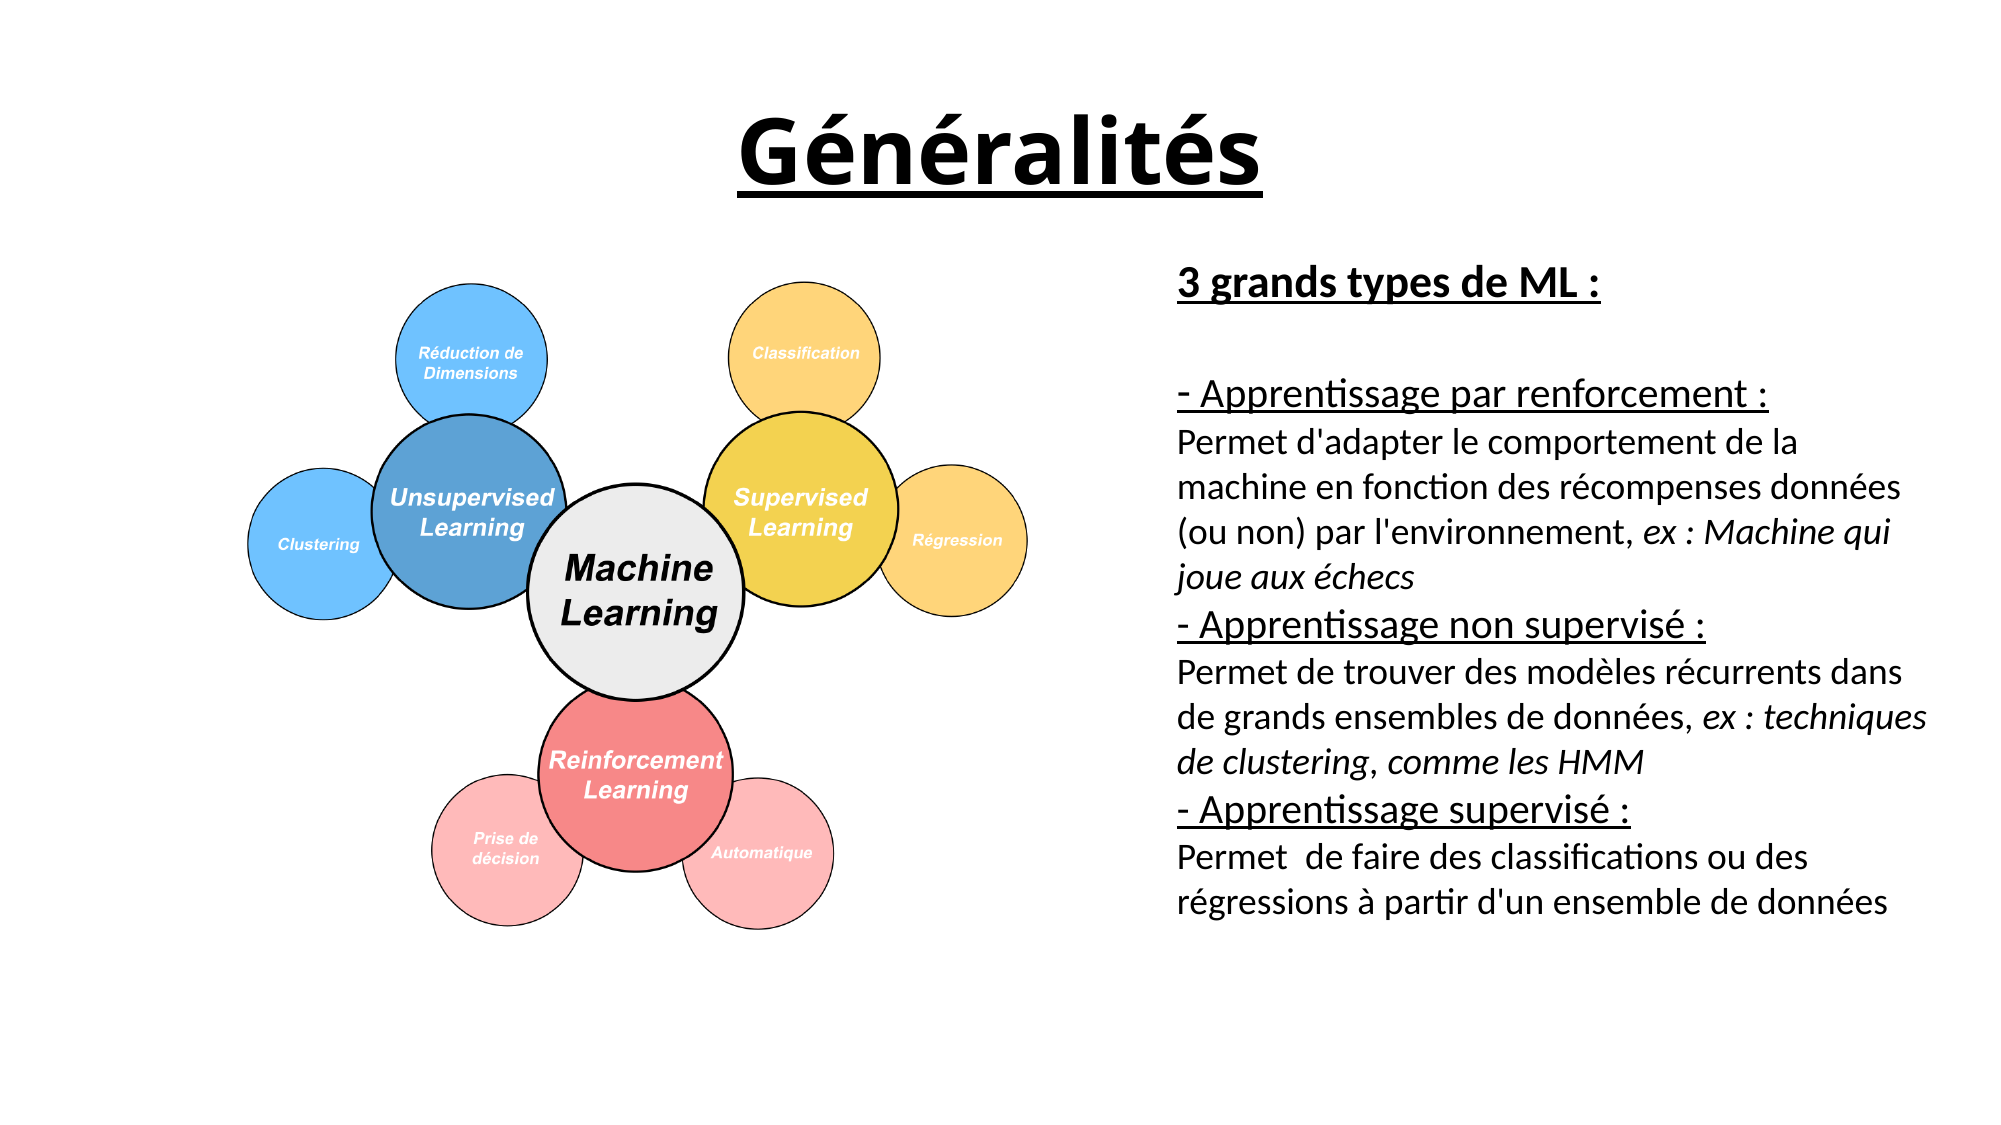

# Généralités
3 grands types de ML :
- Apprentissage par renforcement :
Permet d'adapter le comportement de la machine en fonction des récompenses données (ou non) par l'environnement, ex : Machine qui joue aux échecs
- Apprentissage non supervisé :
Permet de trouver des modèles récurrents dans de grands ensembles de données, ex : techniques de clustering, comme les HMM
- Apprentissage supervisé :
Permet  de faire des classifications ou des régressions à partir d'un ensemble de données